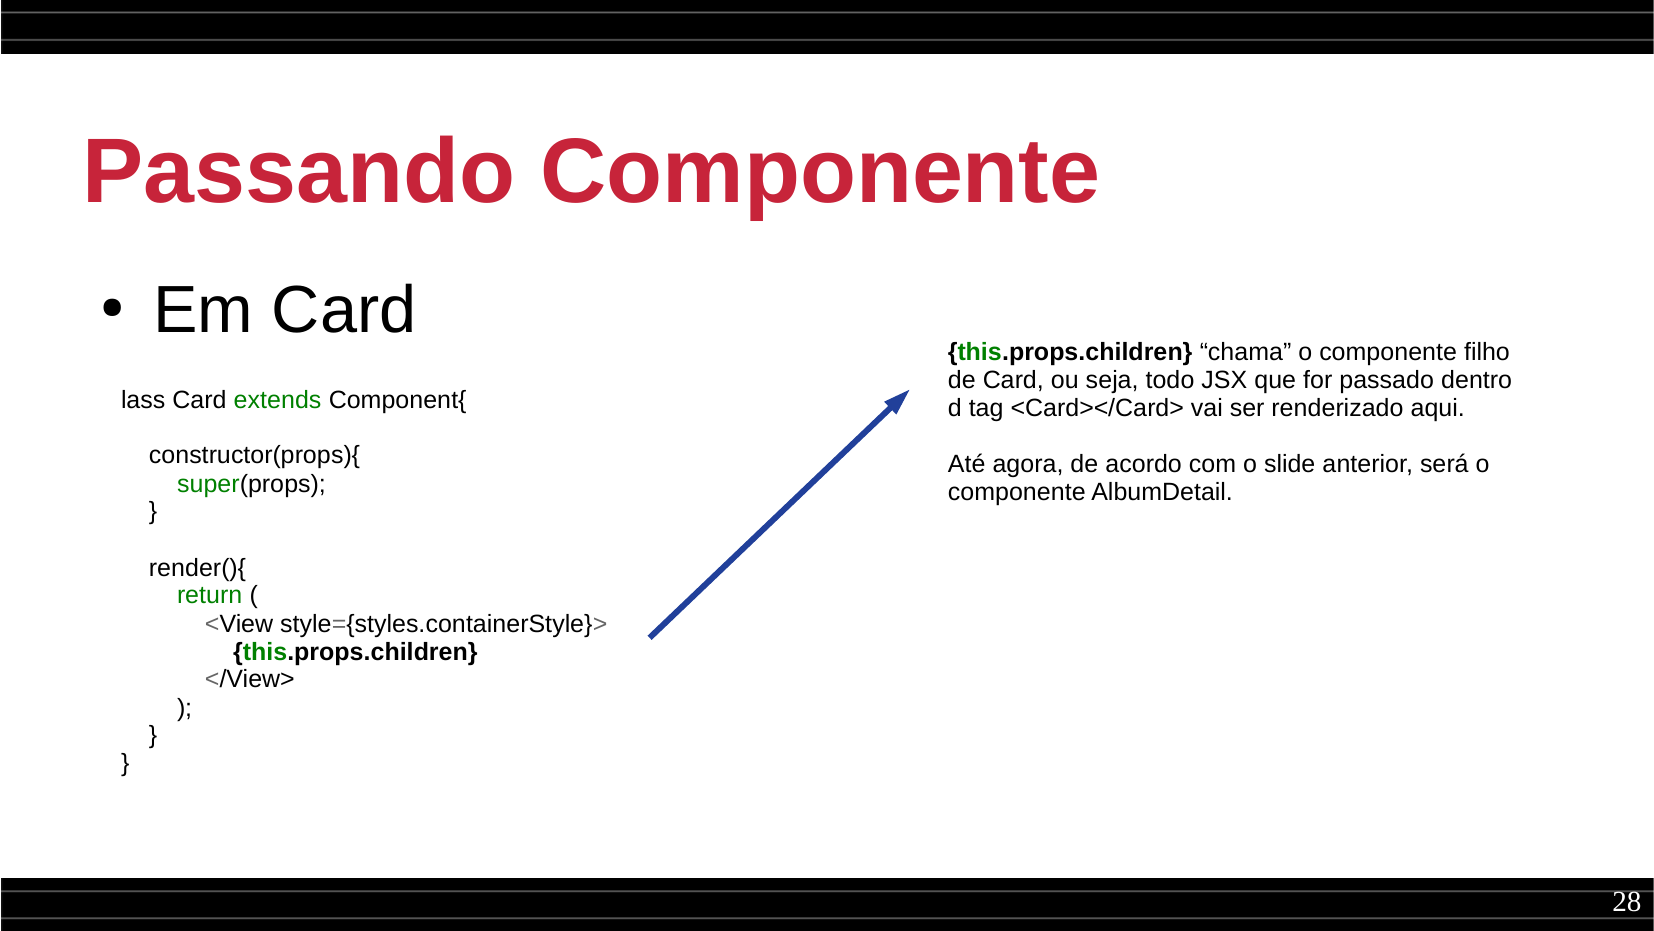

# Passando Componente
Em Card
{this.props.children} “chama” o componente filho de Card, ou seja, todo JSX que for passado dentro d tag <Card></Card> vai ser renderizado aqui.
Até agora, de acordo com o slide anterior, será o componente AlbumDetail.
lass Card extends Component{
 constructor(props){
 super(props);
 }
 render(){
 return (
 <View style={styles.containerStyle}>
 {this.props.children}
 </View>
 );
 }
}